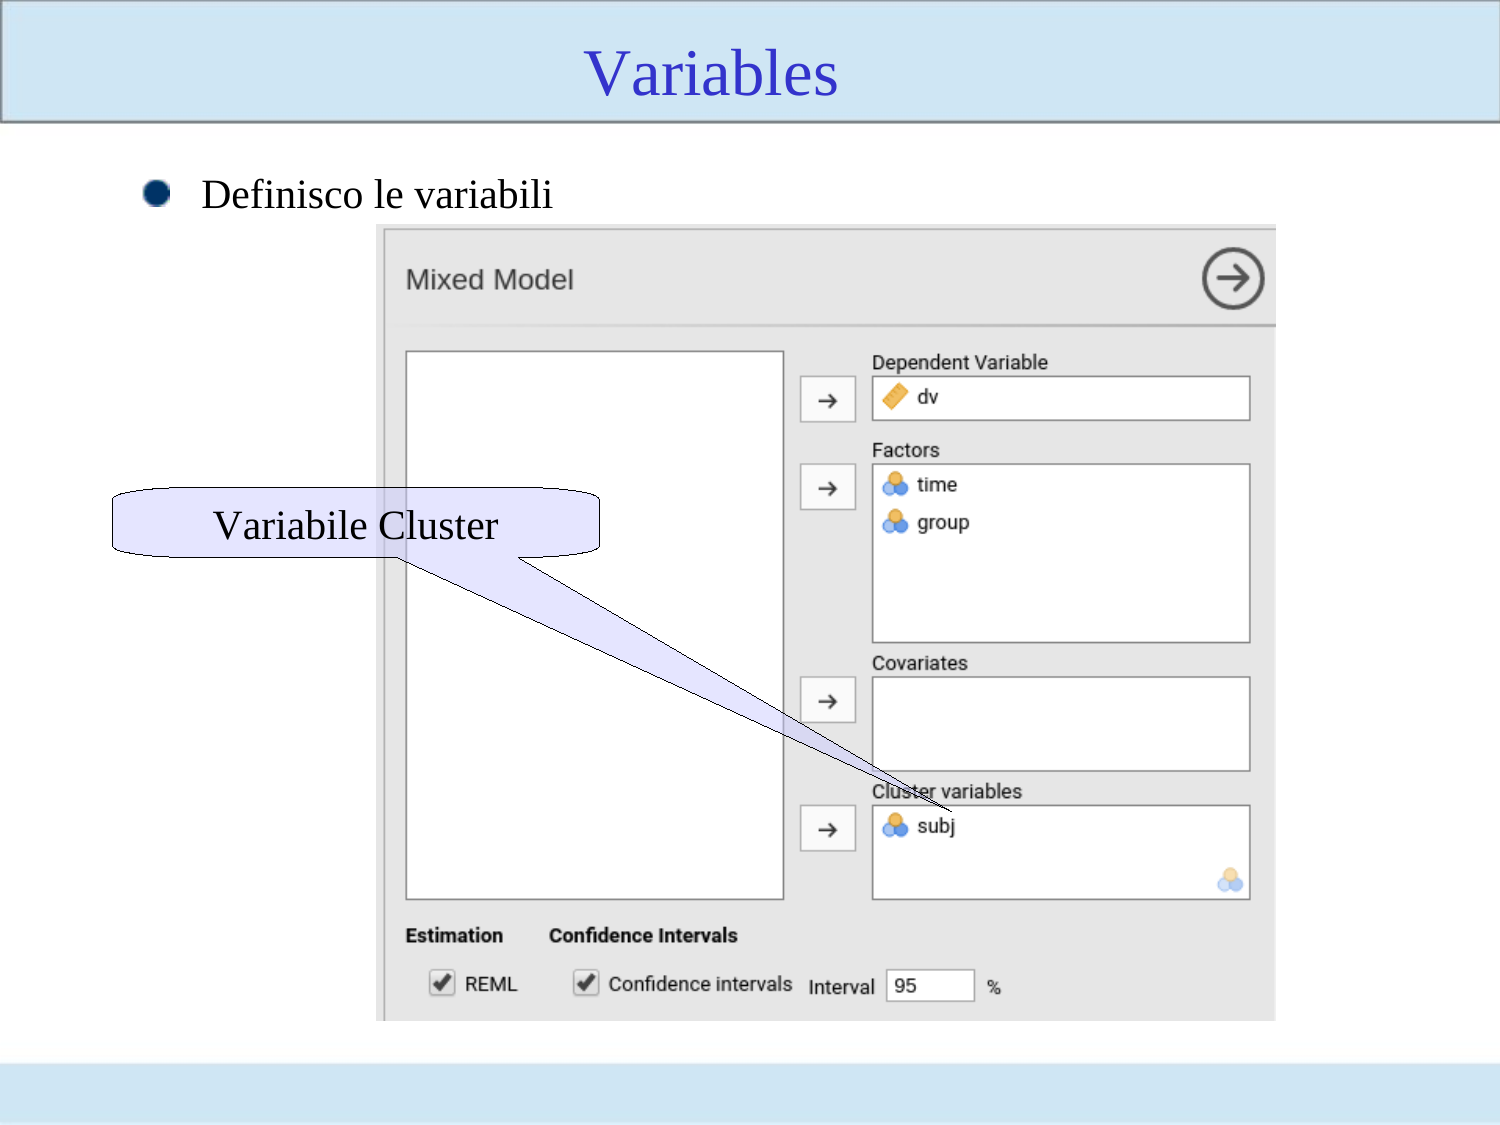

# Variables
Definisco le variabili
Variabile Cluster